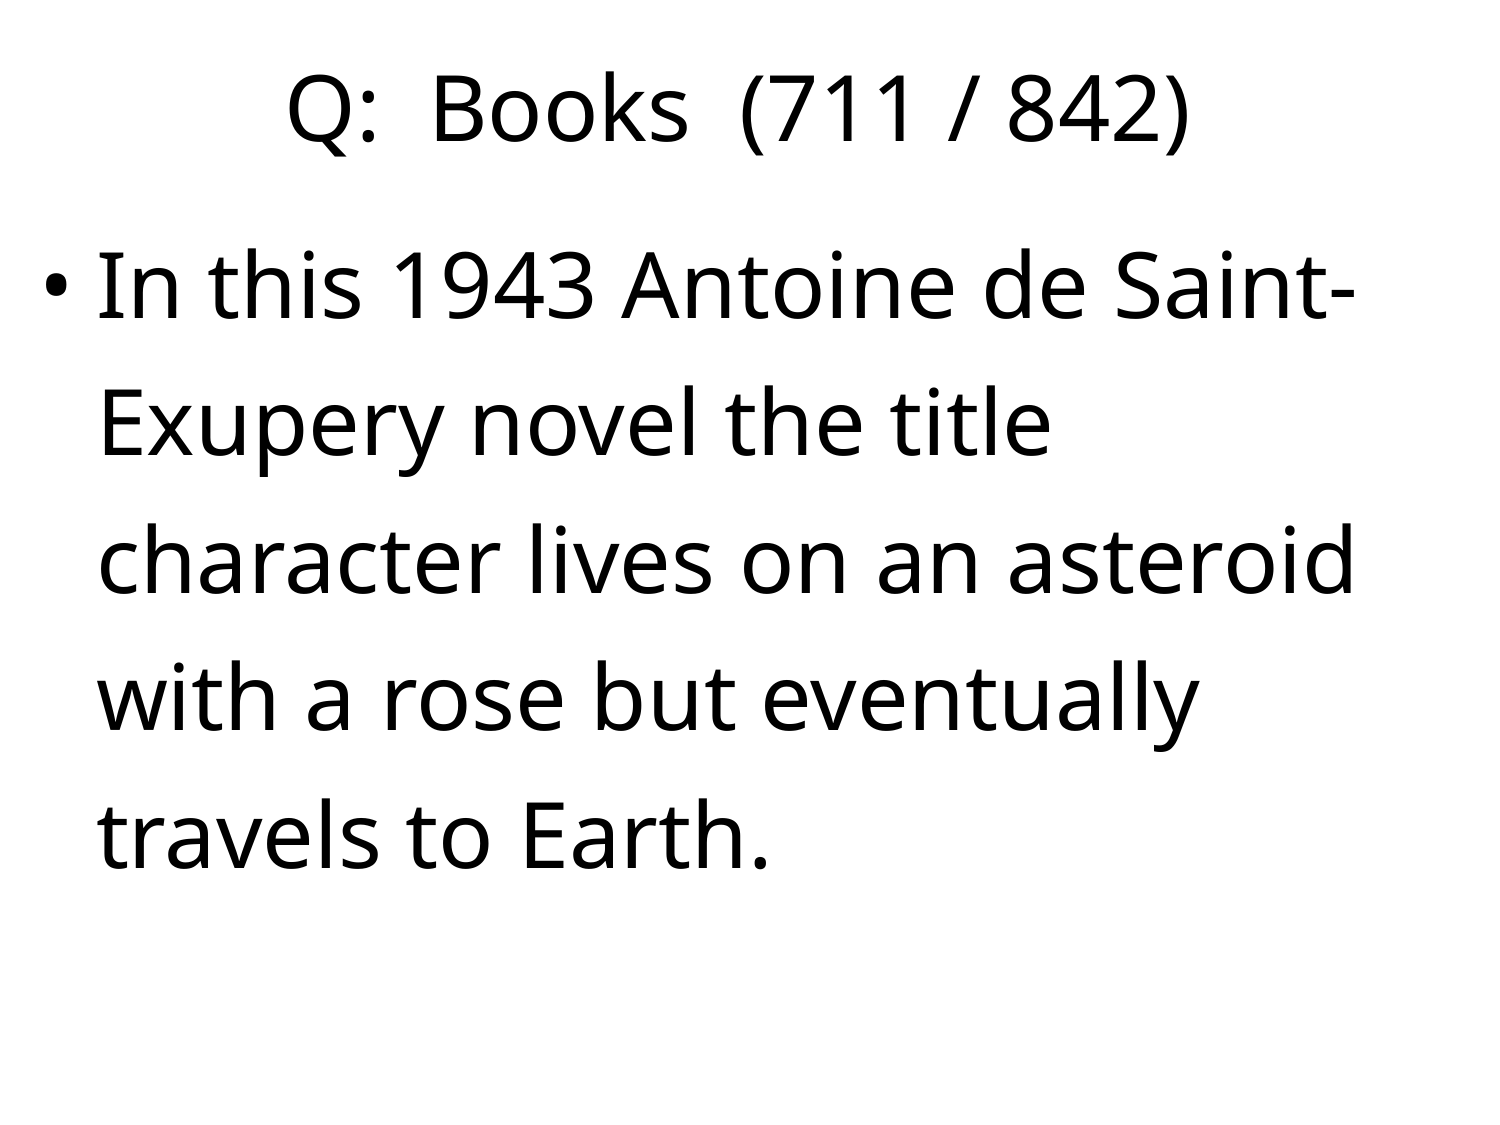

# Q: Books (711 / 842)
In this 1943 Antoine de Saint-Exupery novel the title character lives on an asteroid with a rose but eventually travels to Earth.